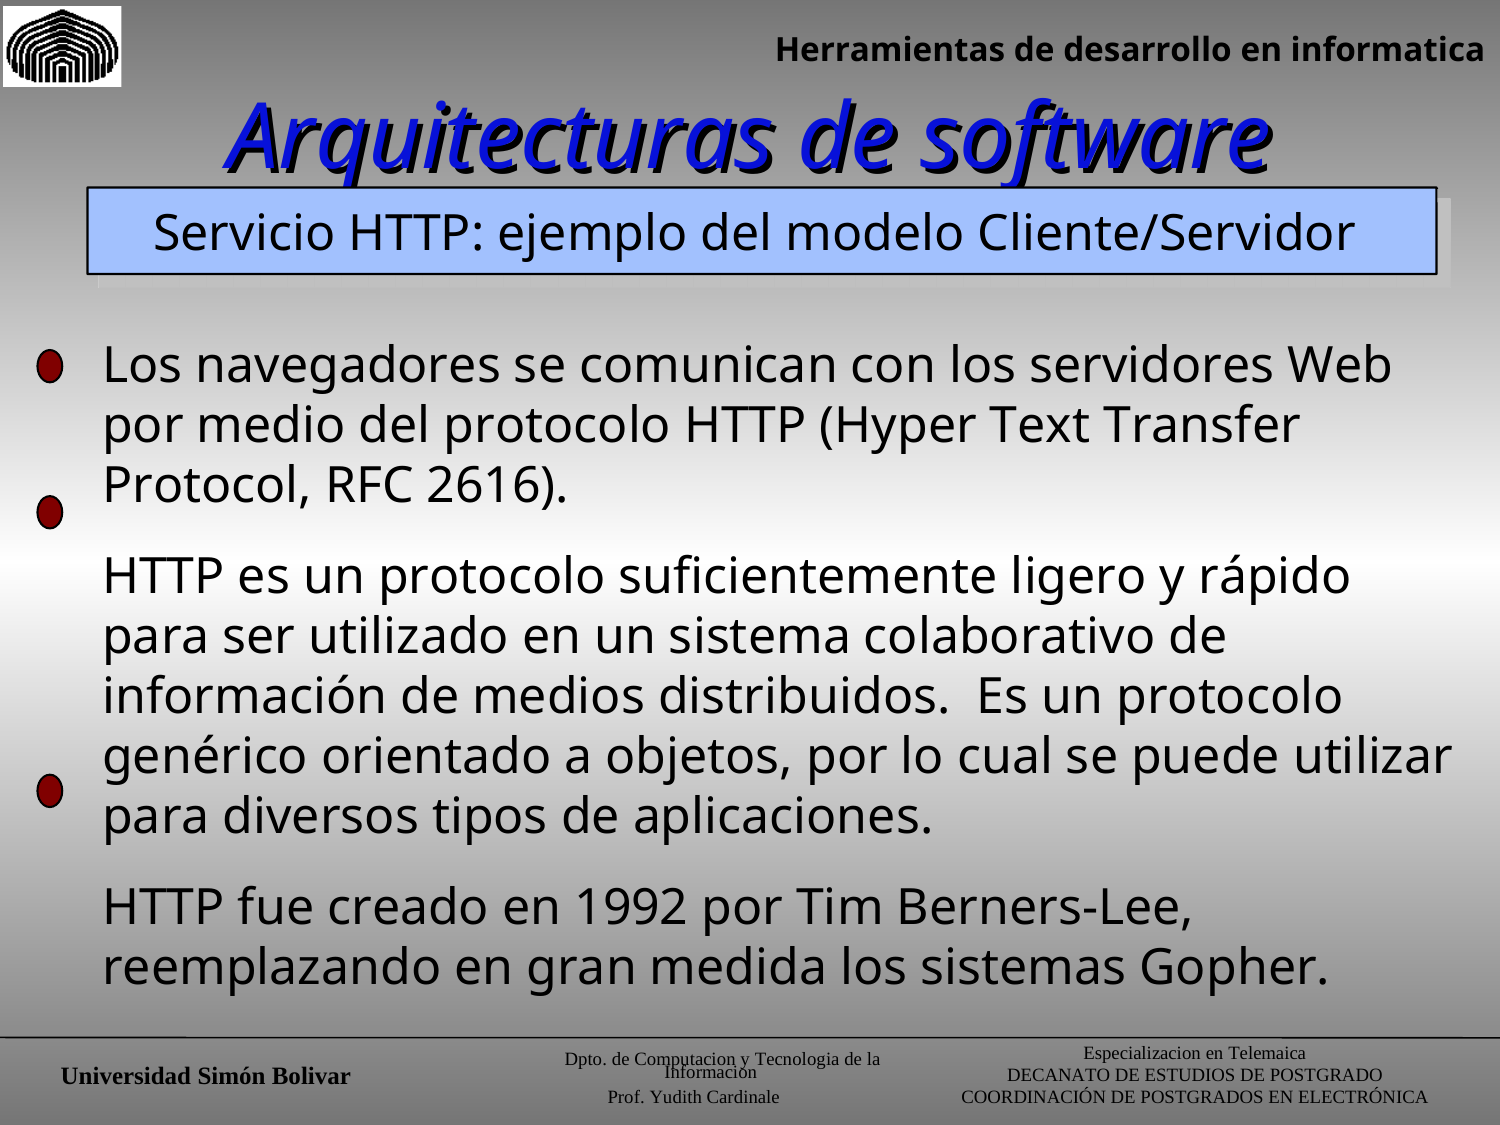

Arquitecturas de software
Servicio HTTP: ejemplo del modelo Cliente/Servidor
Los navegadores se comunican con los servidores Web por medio del protocolo HTTP (Hyper Text Transfer Protocol, RFC 2616).
HTTP es un protocolo suficientemente ligero y rápido para ser utilizado en un sistema colaborativo de información de medios distribuidos. Es un protocolo genérico orientado a objetos, por lo cual se puede utilizar para diversos tipos de aplicaciones.
HTTP fue creado en 1992 por Tim Berners-Lee, reemplazando en gran medida los sistemas Gopher.